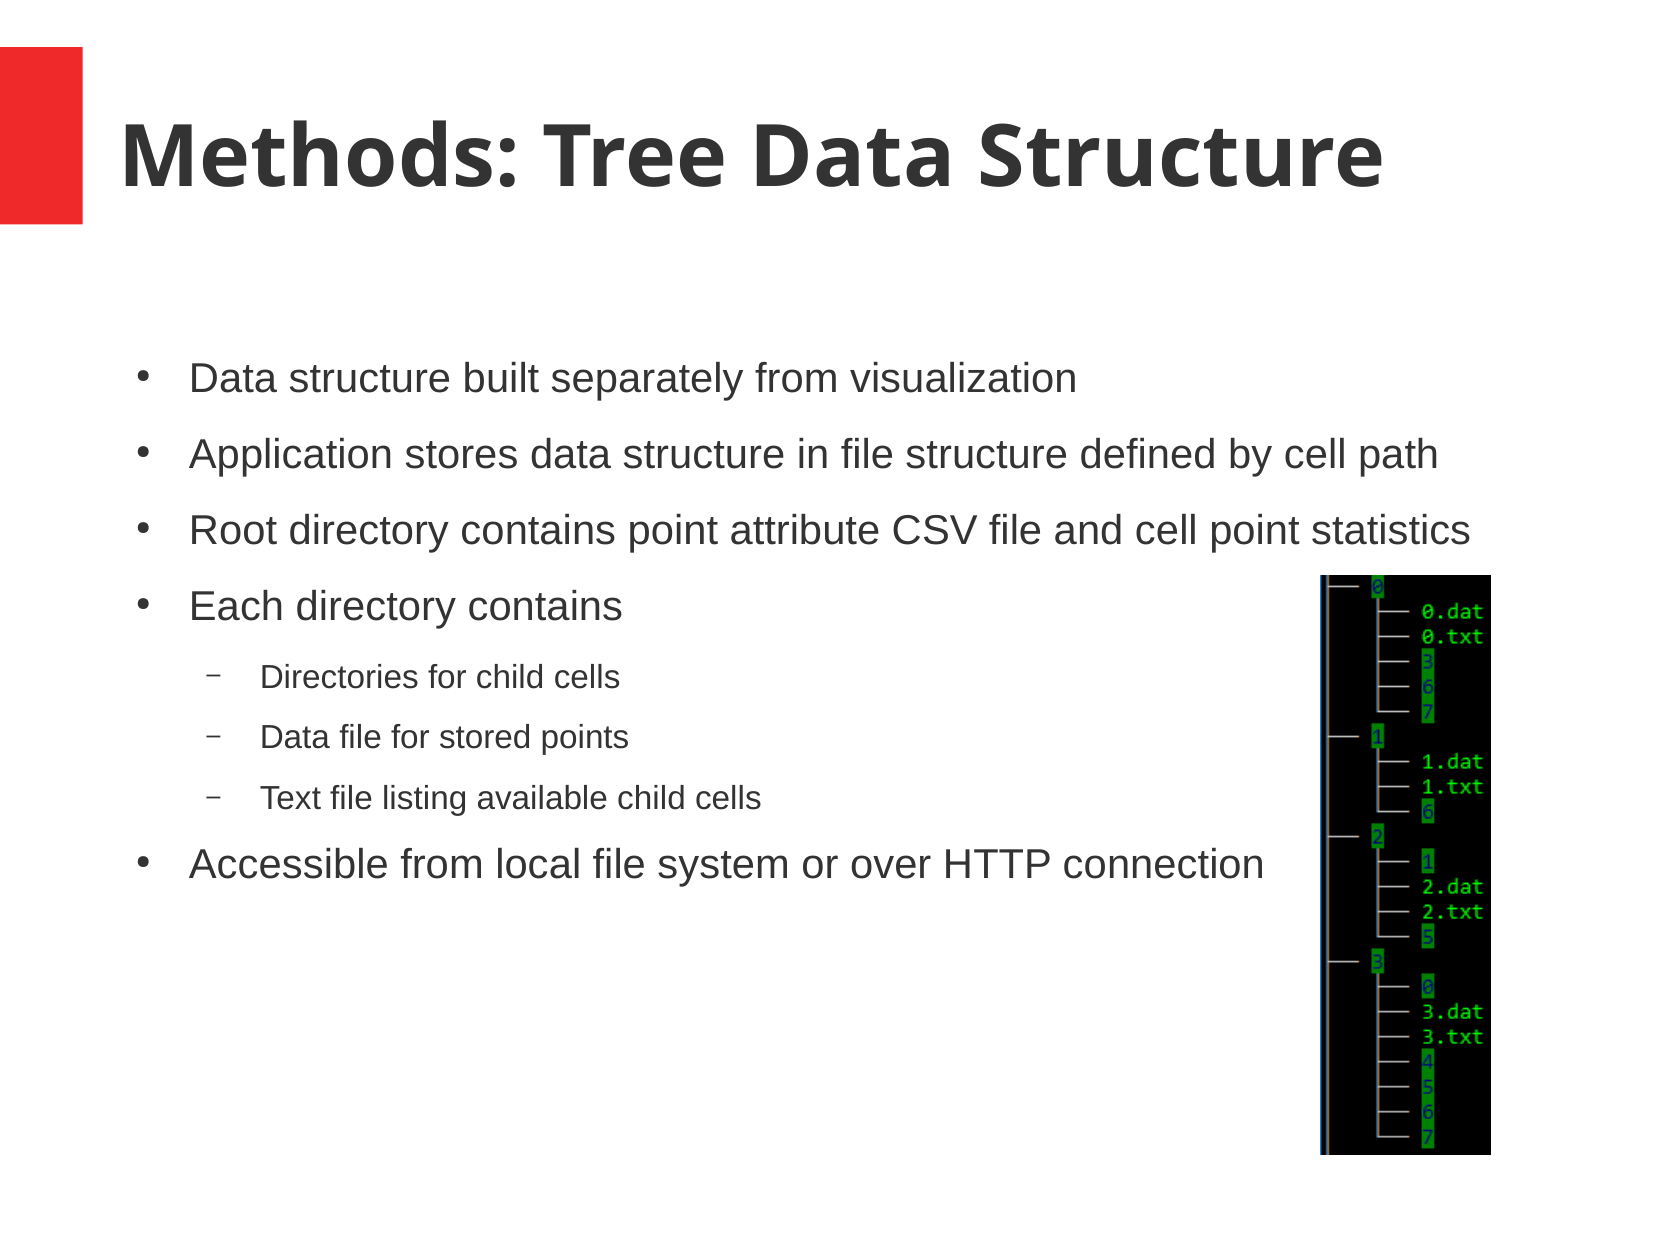

Methods: Tree Data Structure
# Data structure built separately from visualization
Application stores data structure in file structure defined by cell path
Root directory contains point attribute CSV file and cell point statistics
Each directory contains
Directories for child cells
Data file for stored points
Text file listing available child cells
Accessible from local file system or over HTTP connection